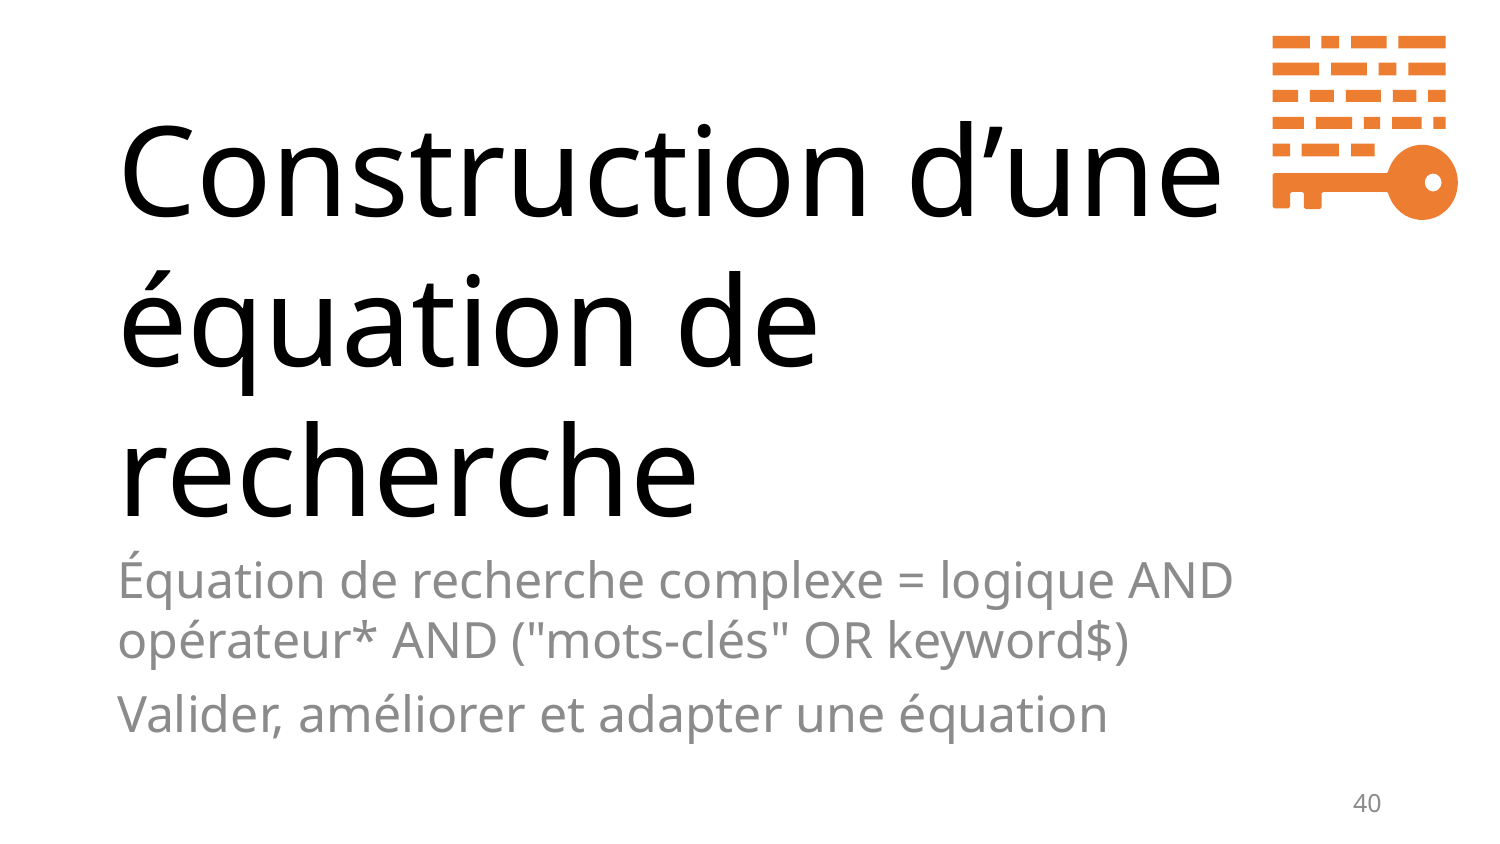

# Construction d’une équation de recherche
Équation de recherche complexe = logique AND opérateur* AND ("mots-clés" OR keyword$)
Valider, améliorer et adapter une équation
40